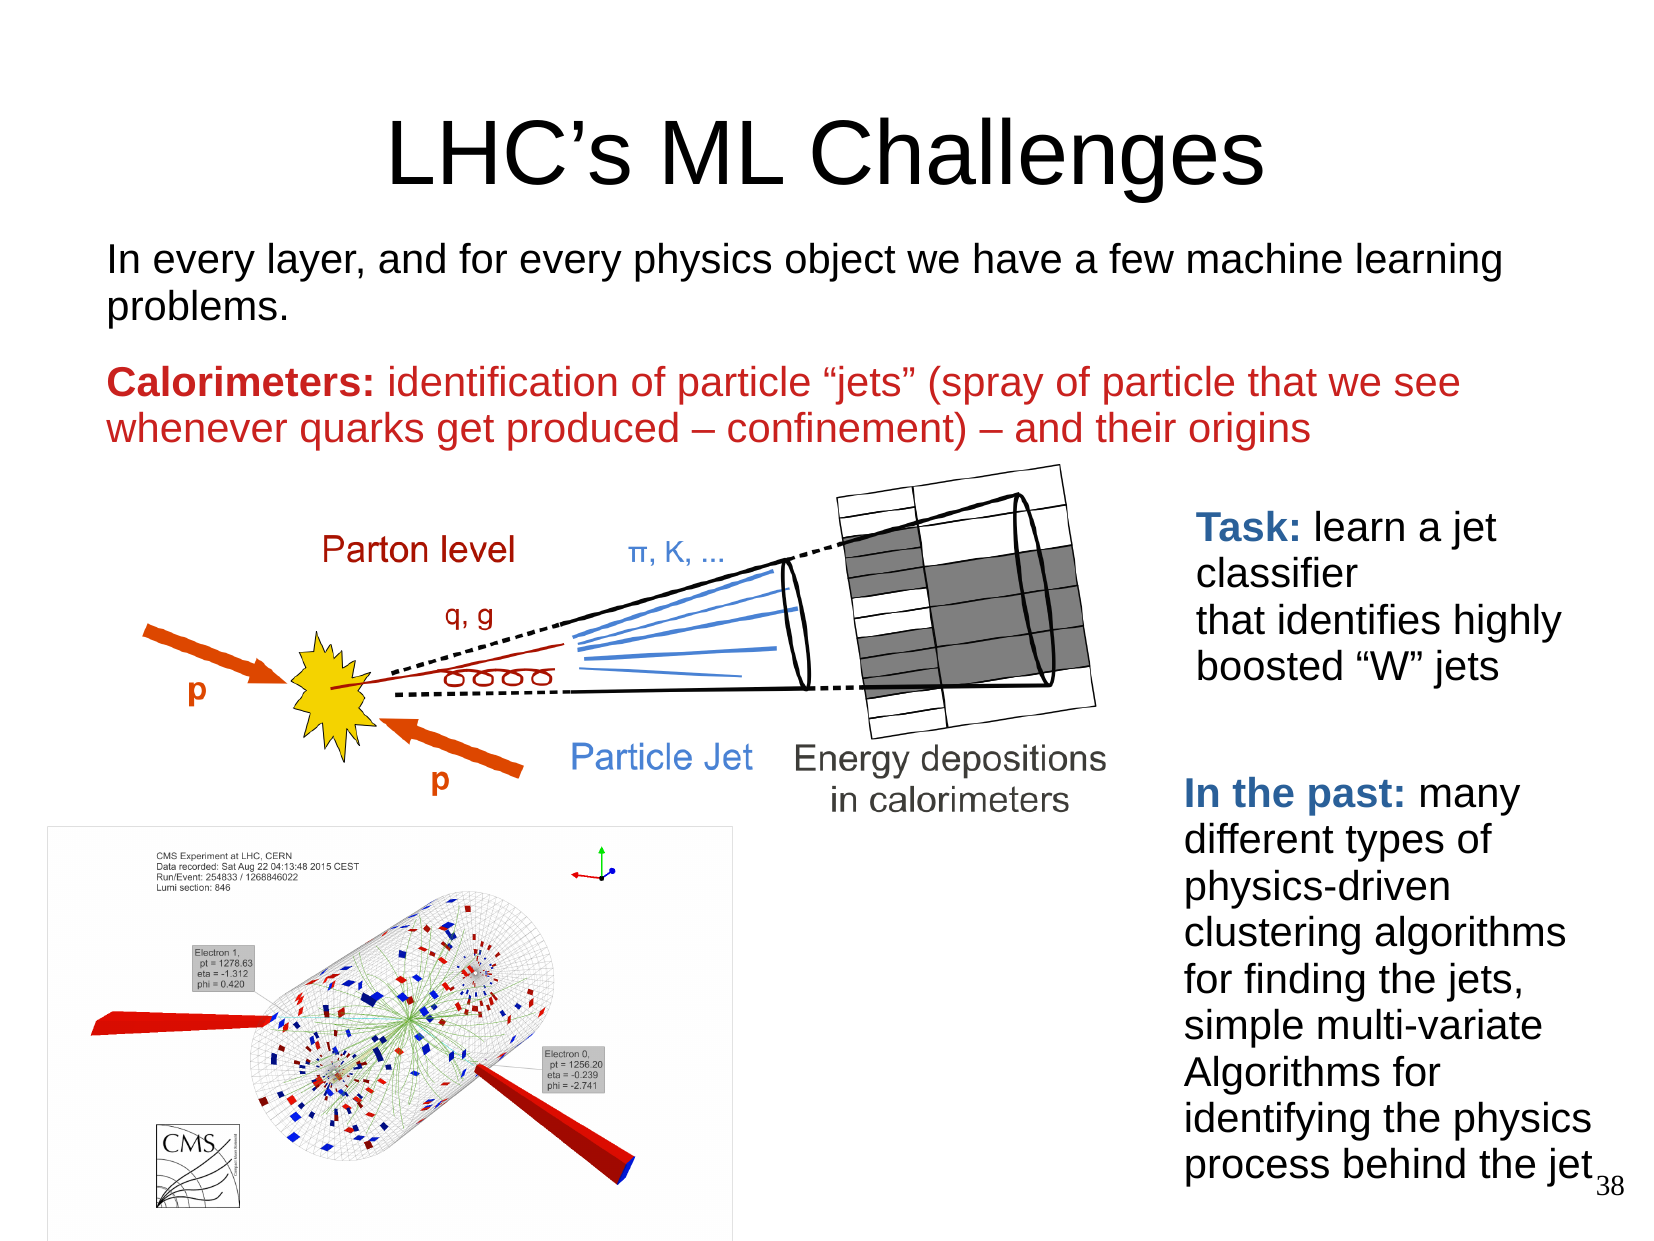

# LHC’s ML Challenges
In every layer, and for every physics object we have a few machine learning problems.
Calorimeters: identification of particle “jets” (spray of particle that we see whenever quarks get produced – confinement) – and their origins
Task: learn a jet classifier
that identifies highly boosted “W” jets
In the past: many different types of physics-driven clustering algorithms for finding the jets,
simple multi-variate
Algorithms for identifying the physics process behind the jet
38